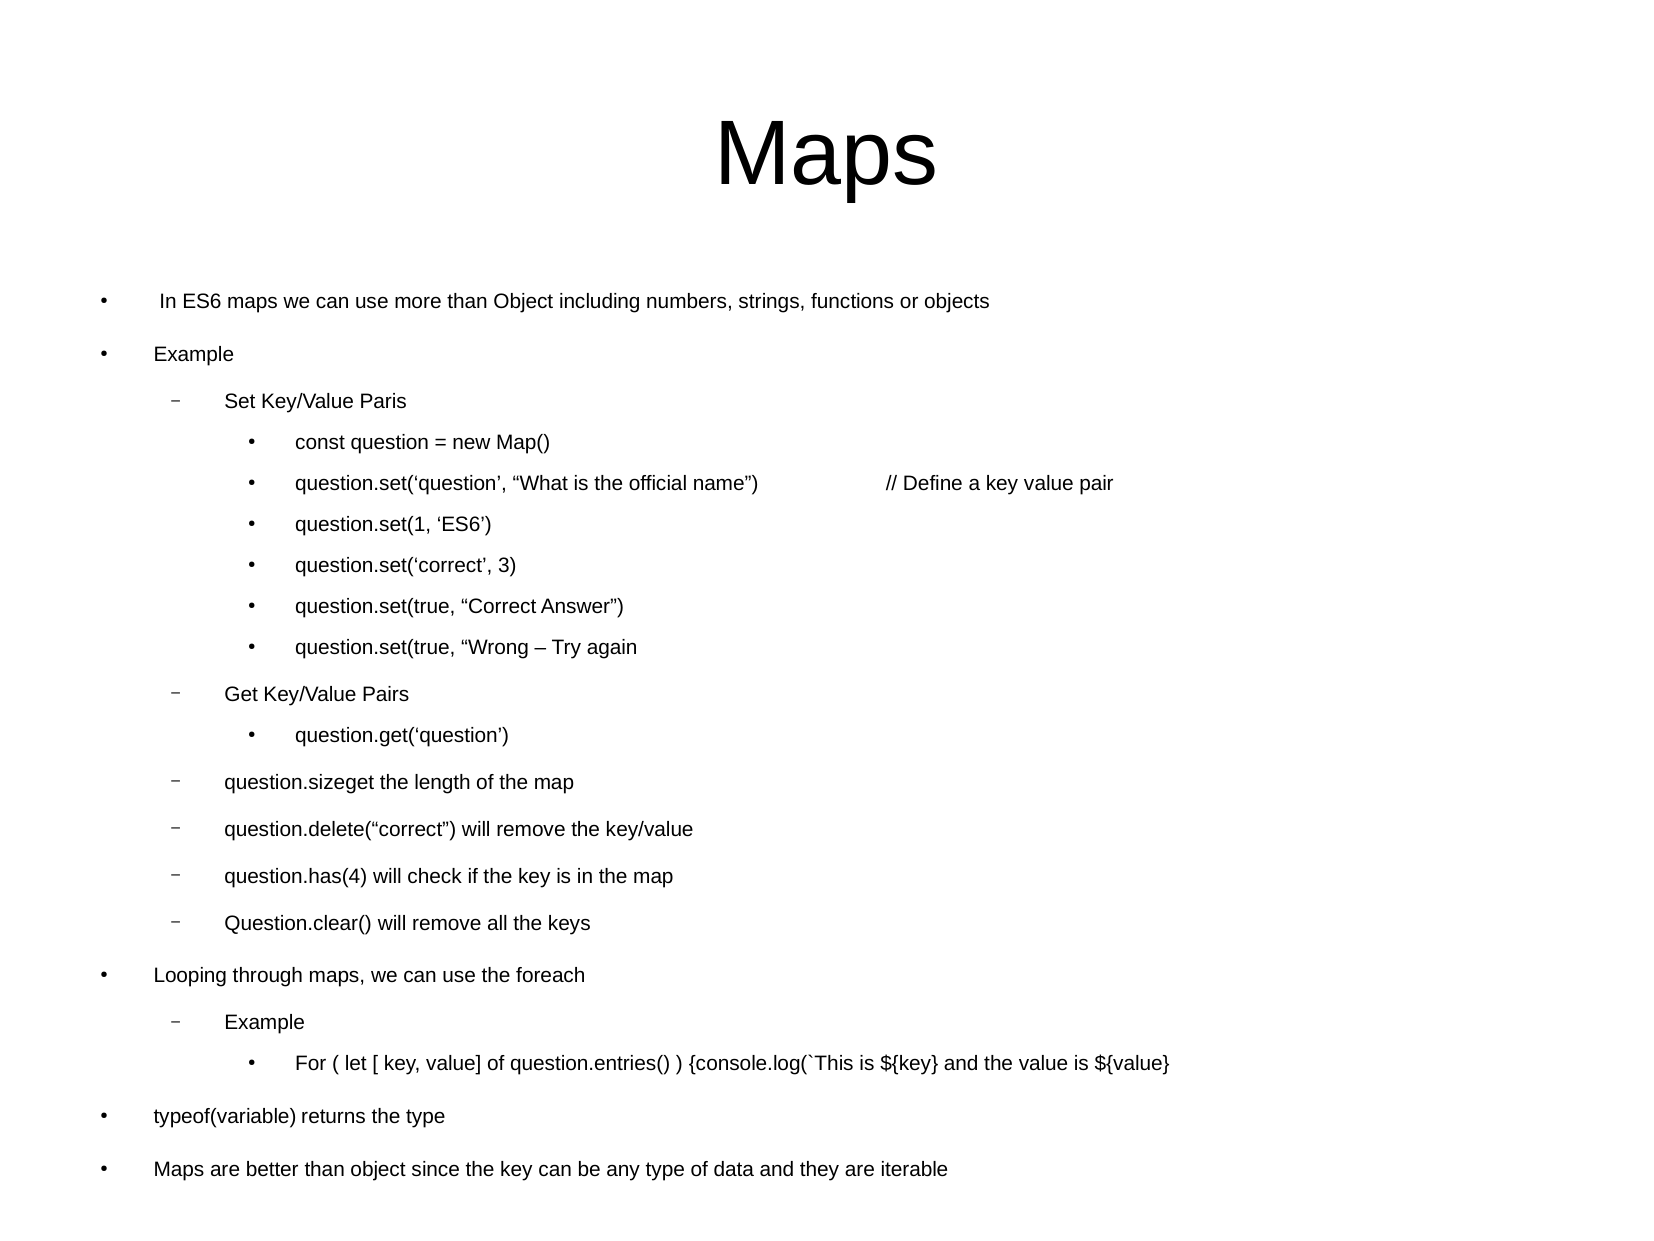

# Maps
 In ES6 maps we can use more than Object including numbers, strings, functions or objects
Example
Set Key/Value Paris
const question = new Map()
question.set(‘question’, “What is the official name”)		// Define a key value pair
question.set(1, ‘ES6’)
question.set(‘correct’, 3)
question.set(true, “Correct Answer”)
question.set(true, “Wrong – Try again
Get Key/Value Pairs
question.get(‘question’)
question.sizeget the length of the map
question.delete(“correct”) will remove the key/value
question.has(4) will check if the key is in the map
Question.clear() will remove all the keys
Looping through maps, we can use the foreach
Example
For ( let [ key, value] of question.entries() ) {console.log(`This is ${key} and the value is ${value}
typeof(variable)	returns the type
Maps are better than object since the key can be any type of data and they are iterable